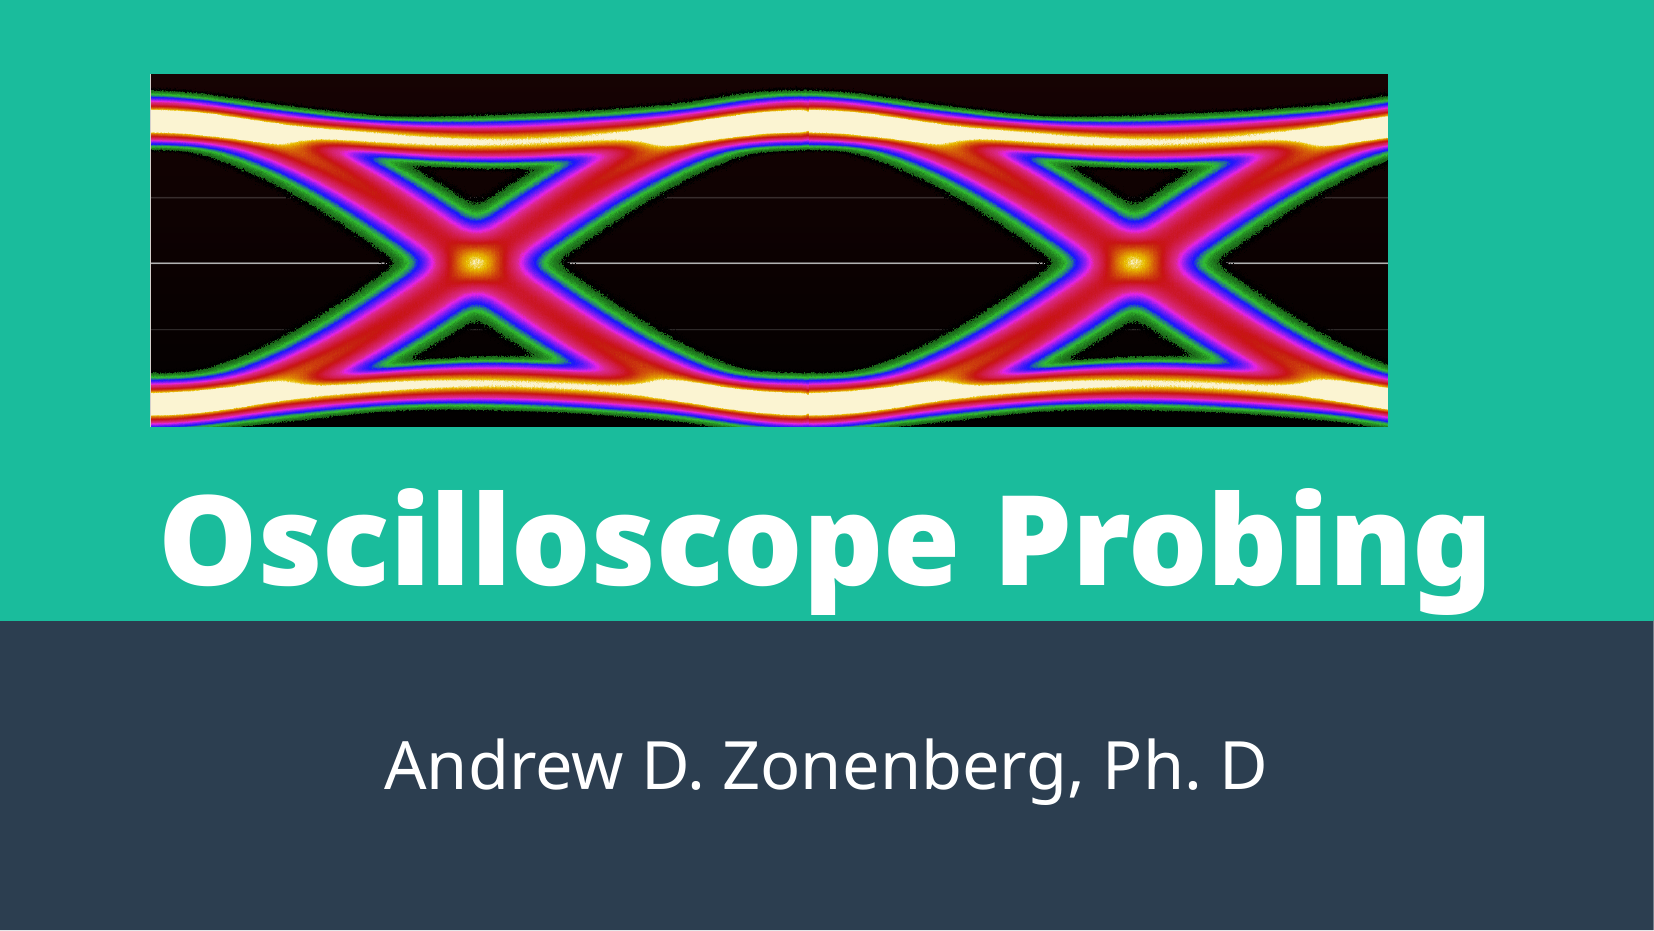

# Oscilloscope Probing
Andrew D. Zonenberg, Ph. D